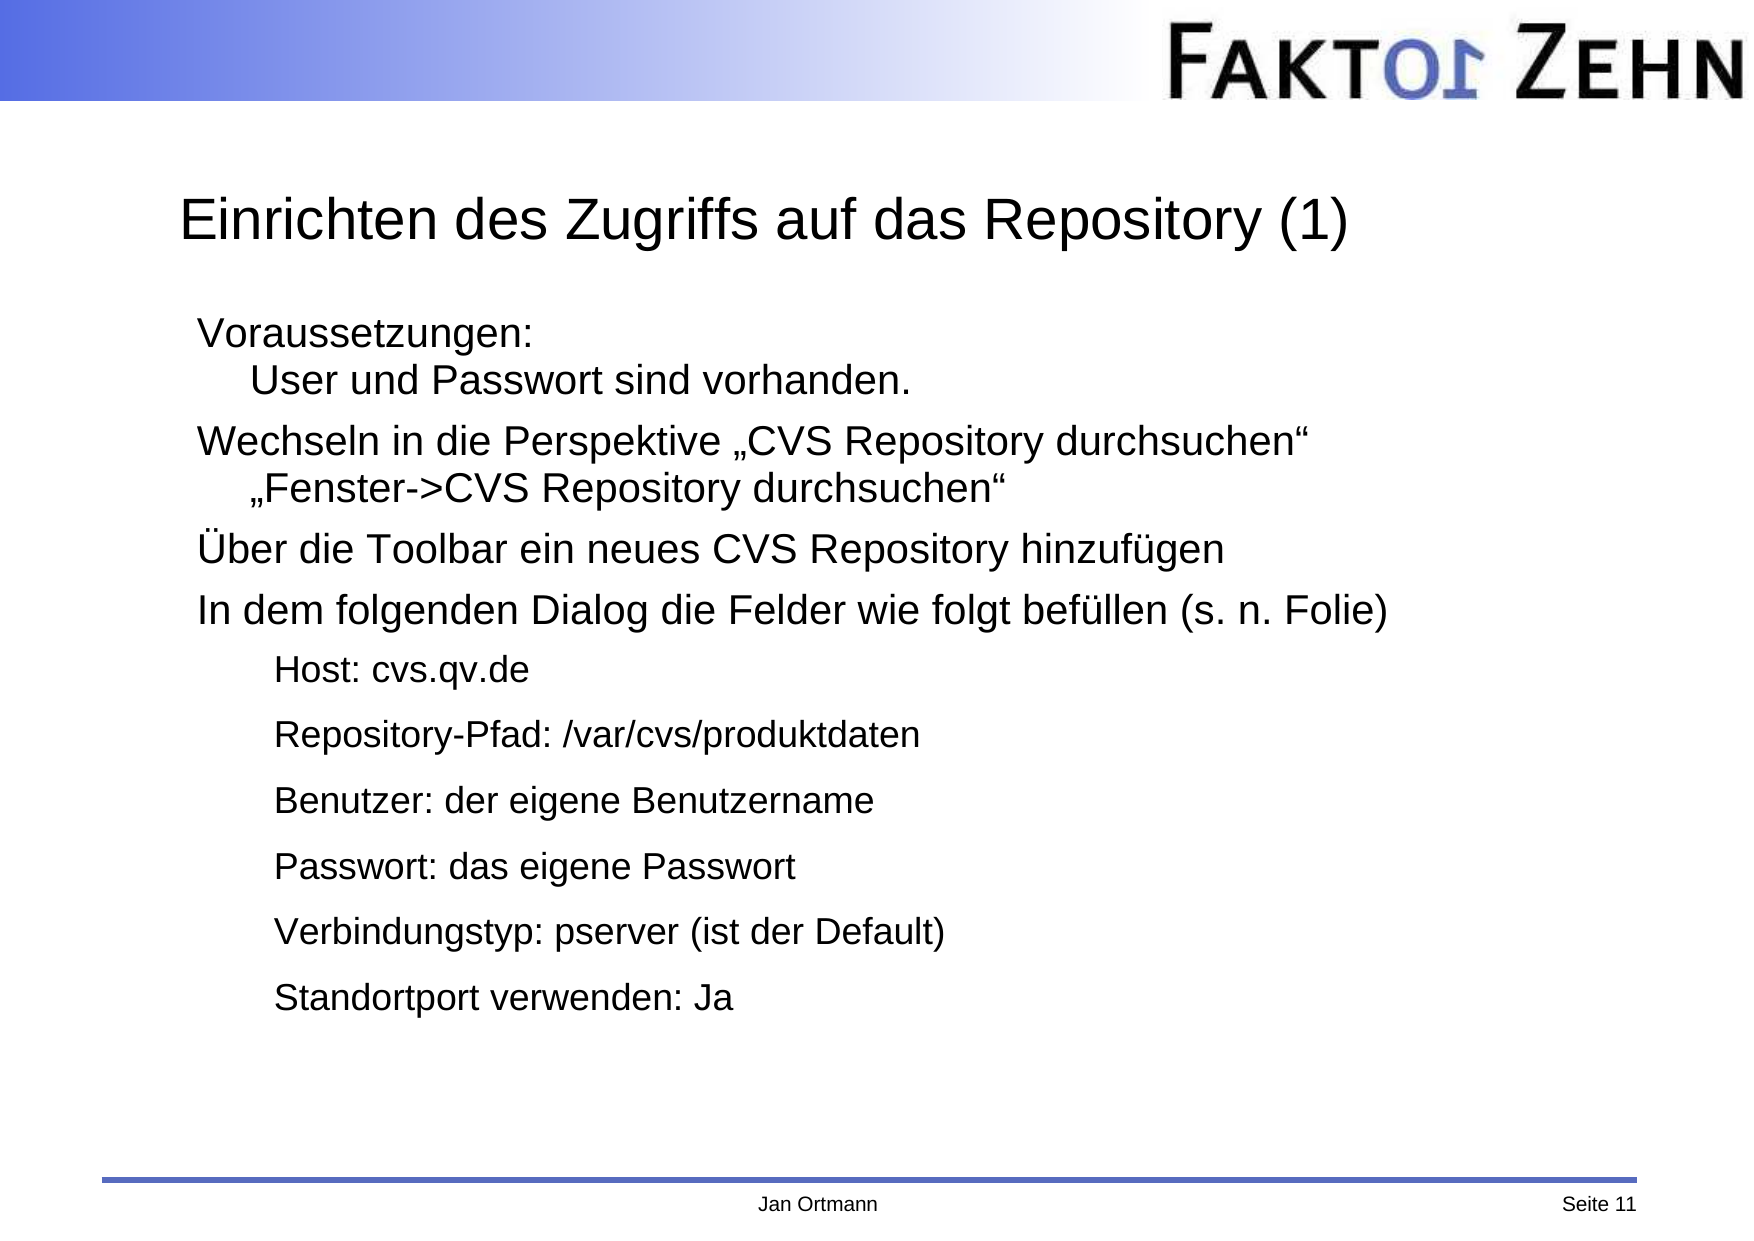

# Einrichten des Zugriffs auf das Repository (1)
Voraussetzungen:
User und Passwort sind vorhanden.
Wechseln in die Perspektive „CVS Repository durchsuchen“
„Fenster->CVS Repository durchsuchen“
Über die Toolbar ein neues CVS Repository hinzufügen
In dem folgenden Dialog die Felder wie folgt befüllen (s. n. Folie)
Host: cvs.qv.de
Repository-Pfad: /var/cvs/produktdaten
Benutzer: der eigene Benutzername
Passwort: das eigene Passwort
Verbindungstyp: pserver (ist der Default)
Standortport verwenden: Ja